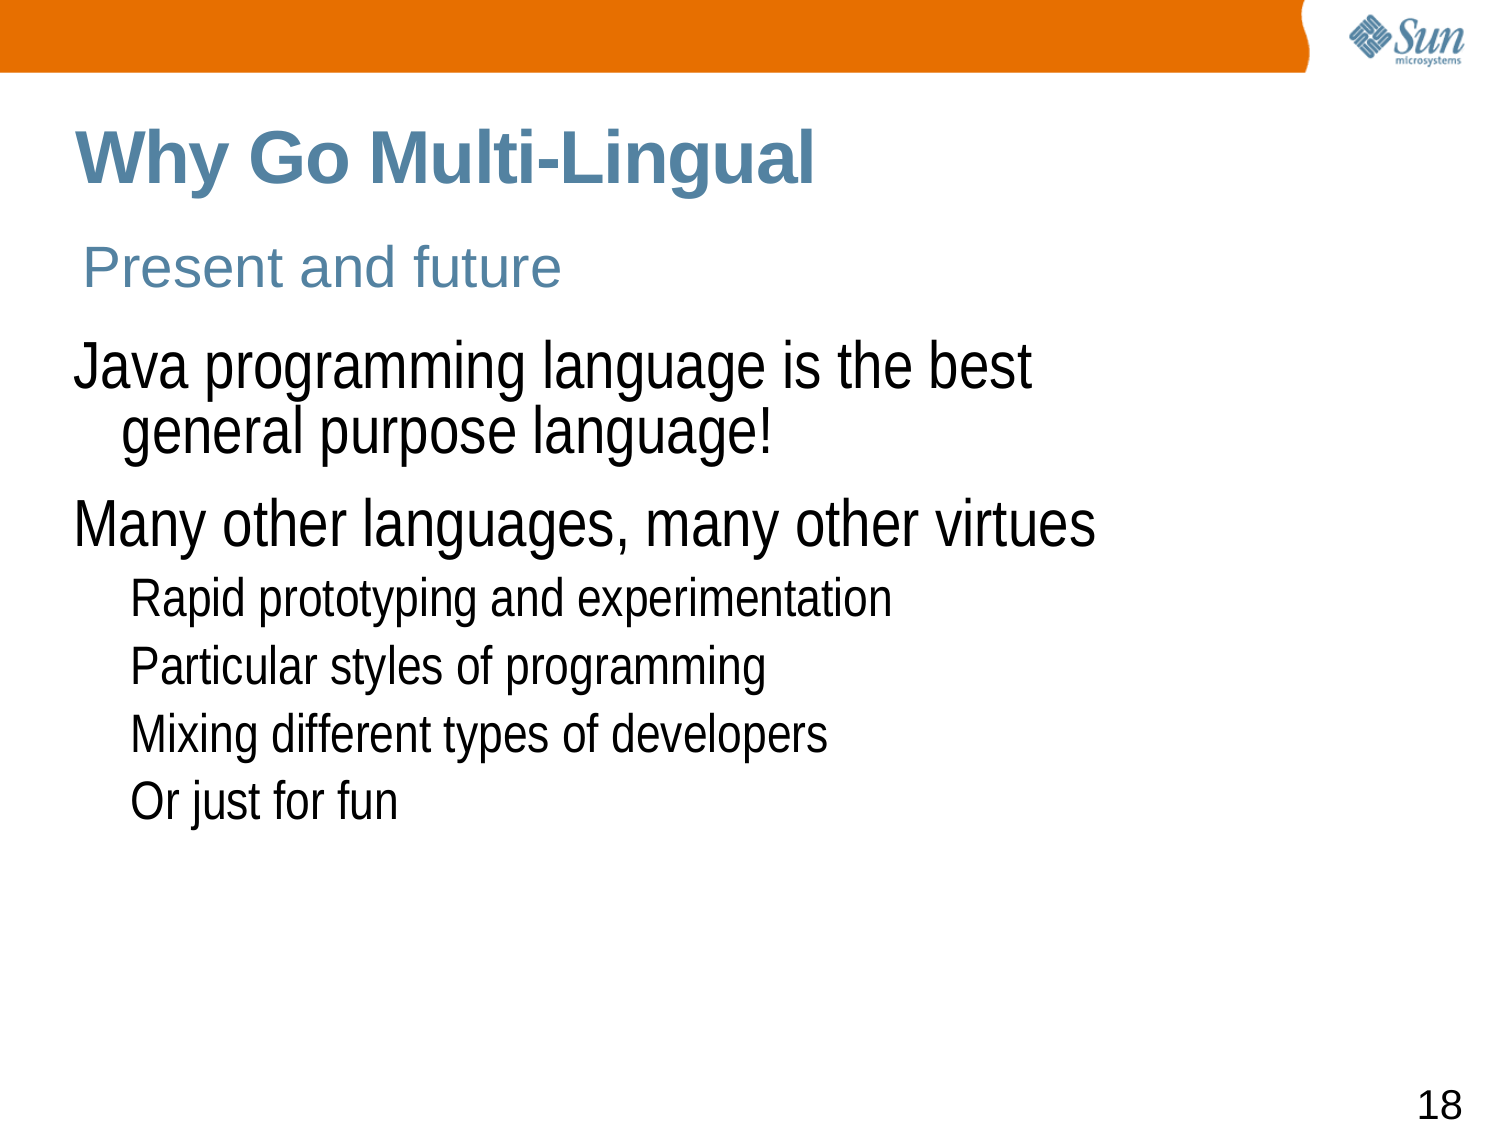

# Why Go Multi-Lingual
Present and future
Java programming language is the best
general purpose language!
Many other languages, many other virtues
Rapid prototyping and experimentation
Particular styles of programming
Mixing different types of developers
Or just for fun